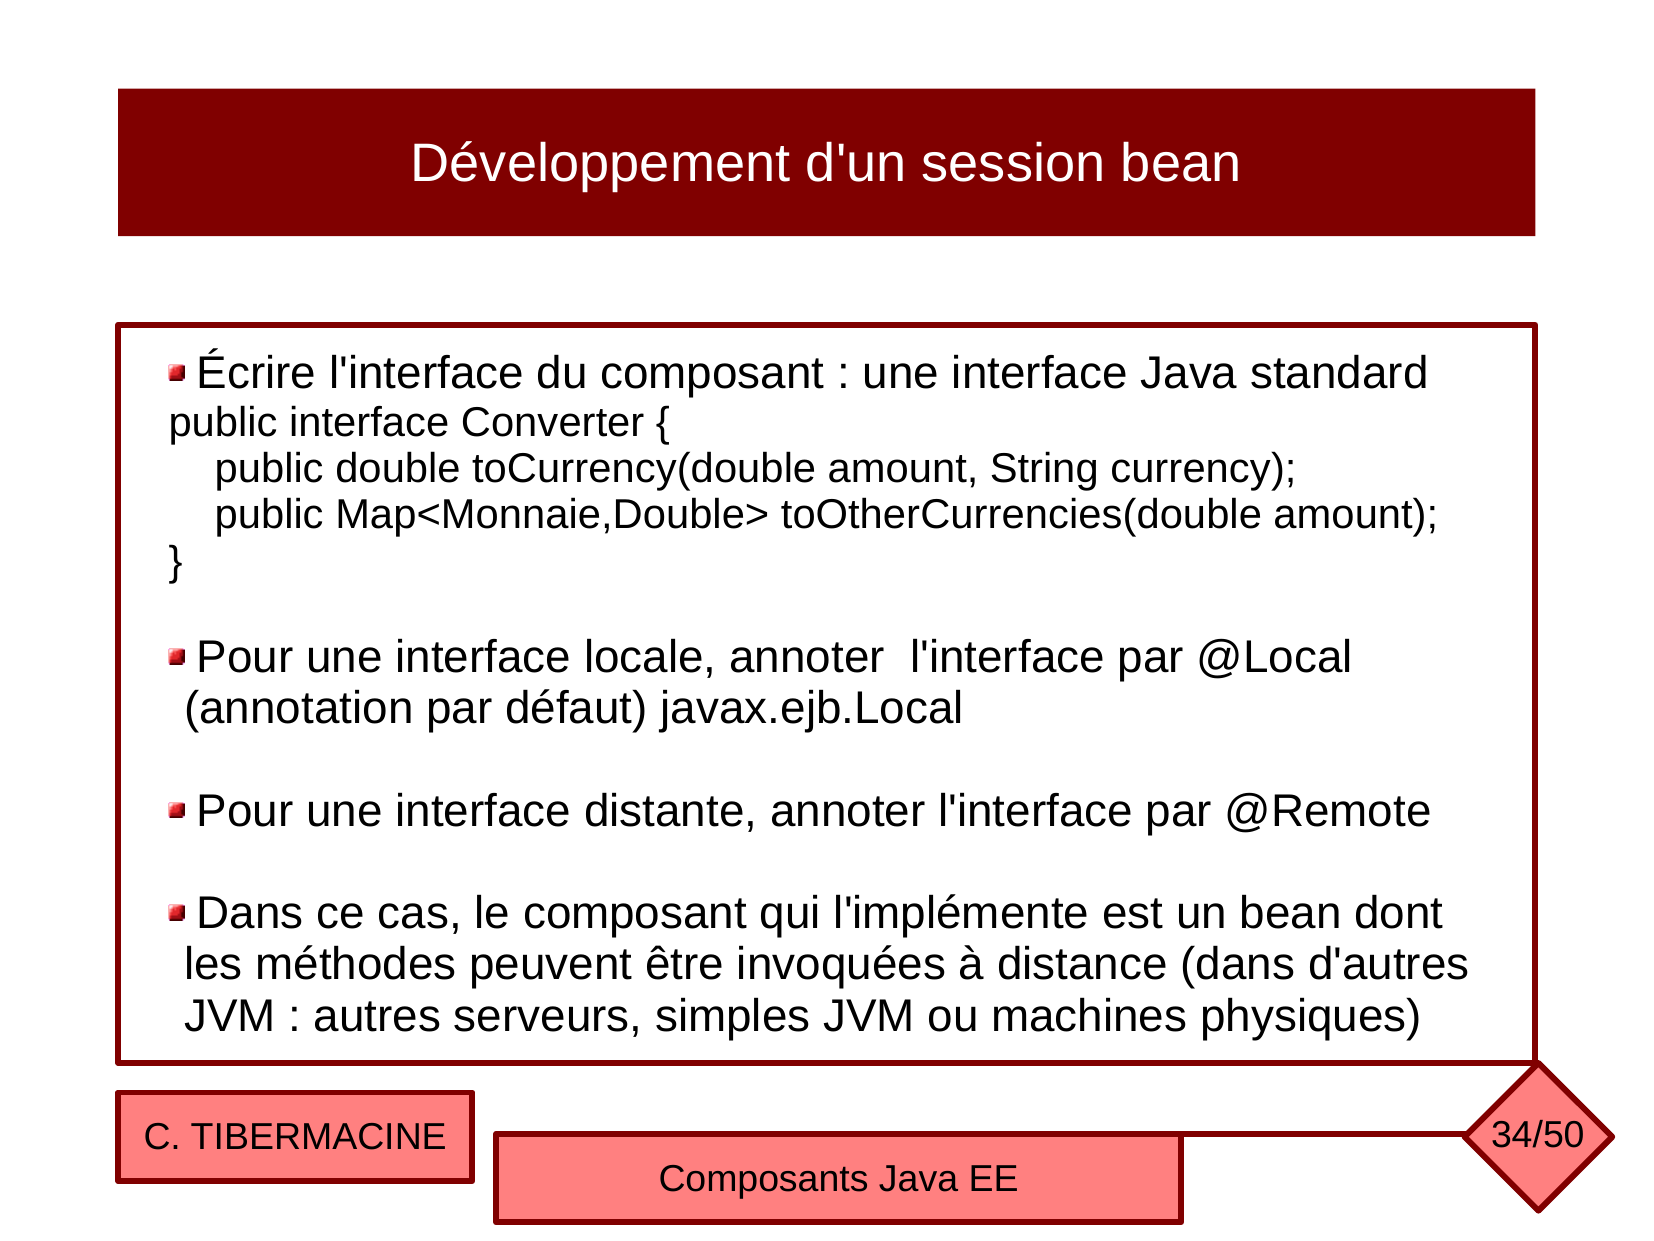

Développement d'un session bean
 Écrire l'interface du composant : une interface Java standard
public interface Converter {
 public double toCurrency(double amount, String currency);
 public Map<Monnaie,Double> toOtherCurrencies(double amount);
}
 Pour une interface locale, annoter l'interface par @Local
(annotation par défaut) javax.ejb.Local
 Pour une interface distante, annoter l'interface par @Remote
 Dans ce cas, le composant qui l'implémente est un bean dont
les méthodes peuvent être invoquées à distance (dans d'autres
JVM : autres serveurs, simples JVM ou machines physiques)
C. TIBERMACINE
Composants Java EE